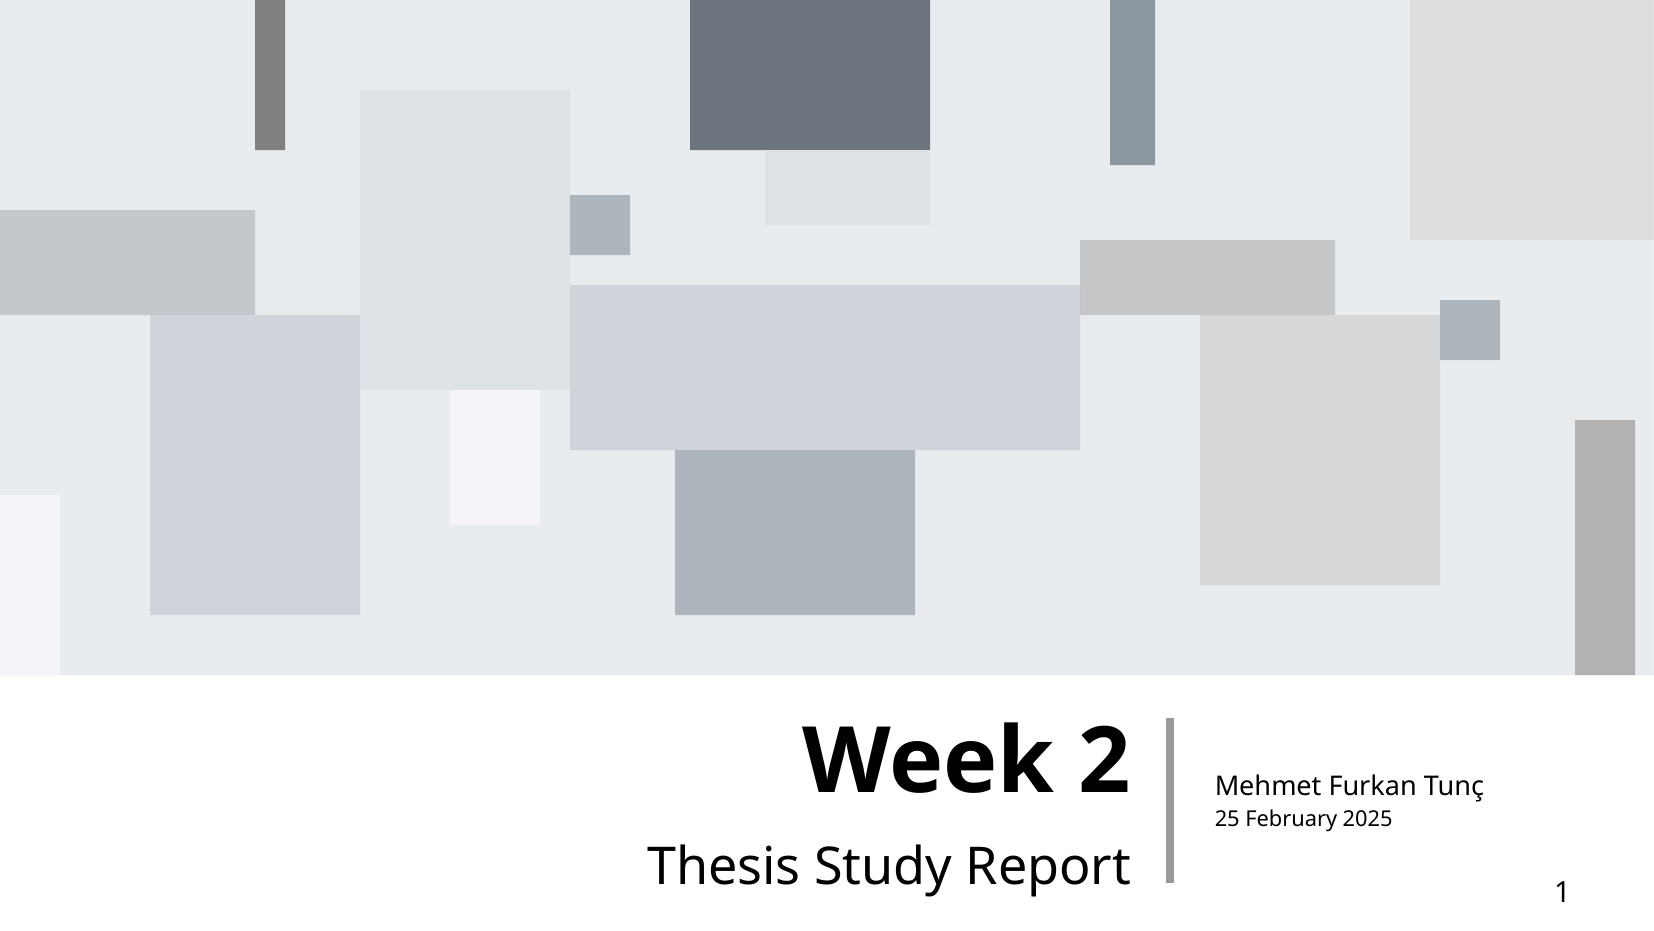

# Week 2
Mehmet Furkan Tunç
25 February 2025
Thesis Study Report
1